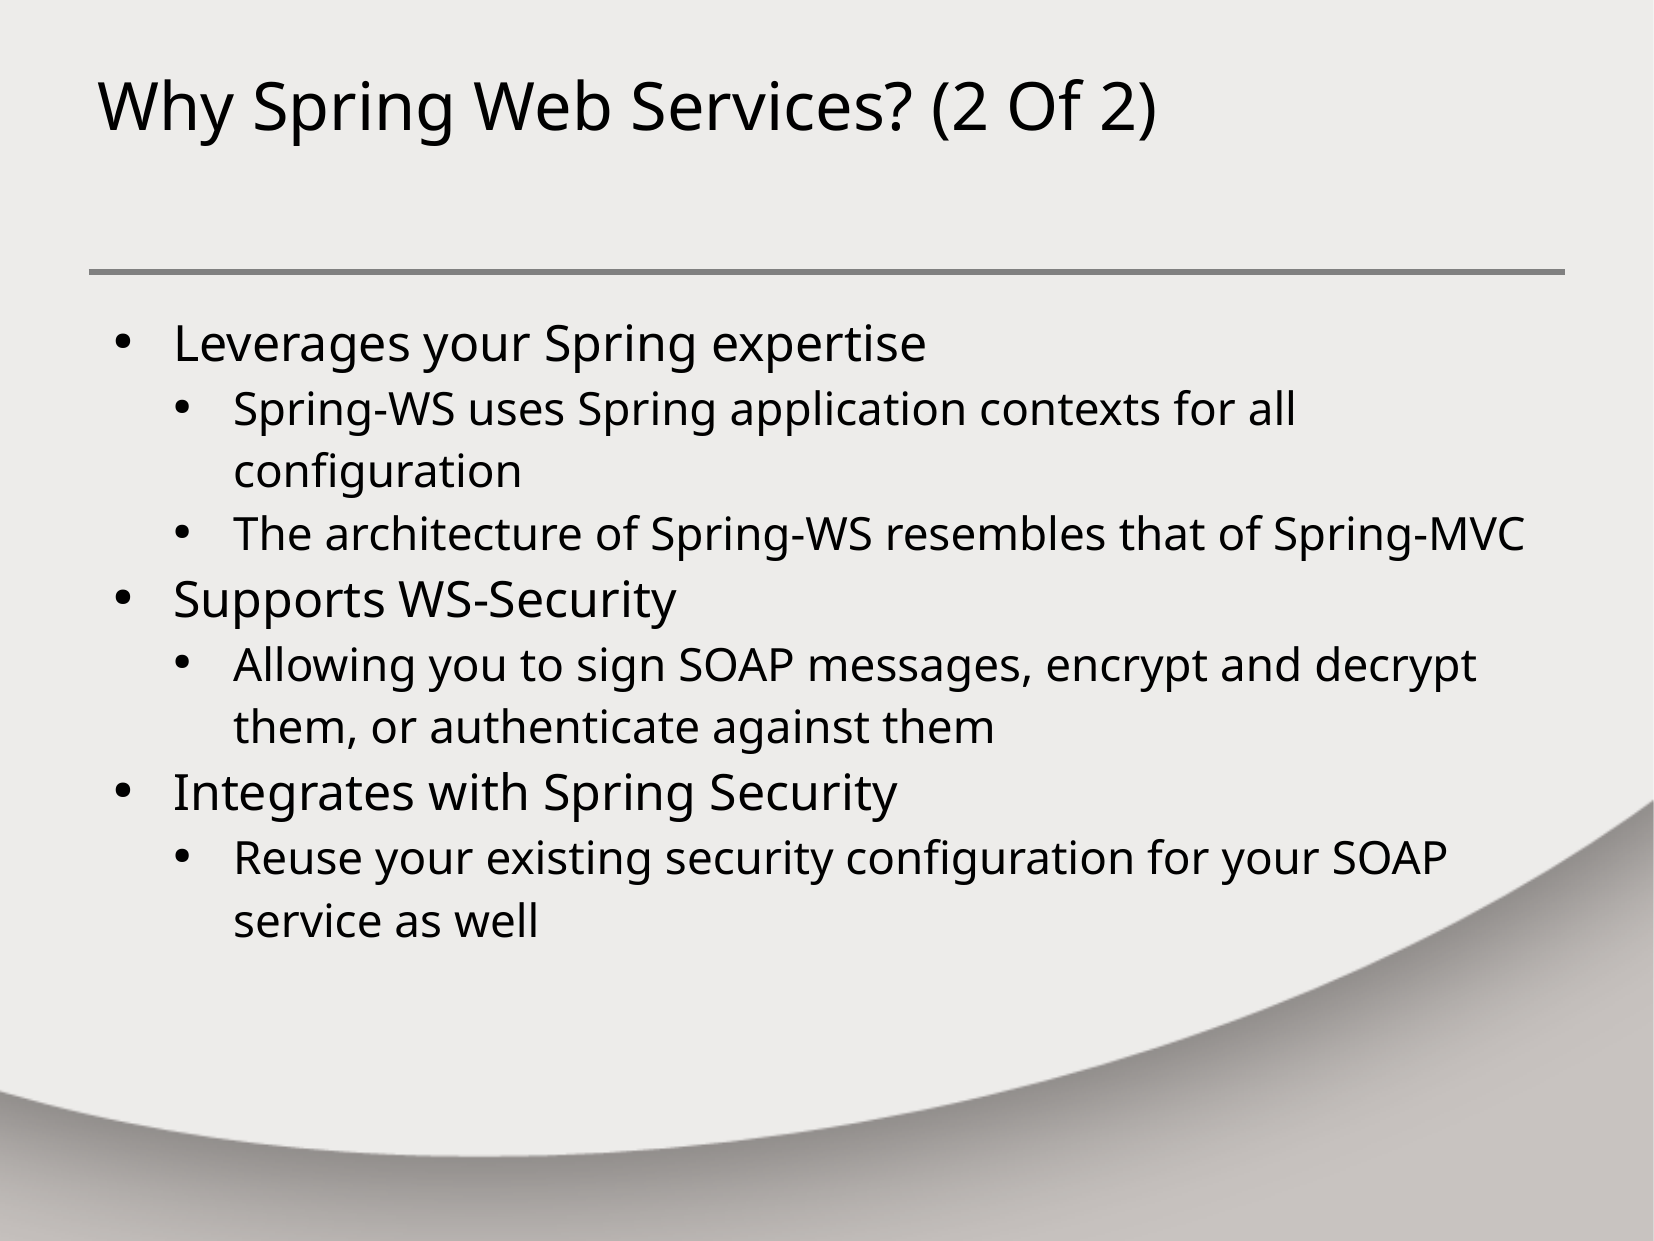

# Why Spring Web Services? (2 Of 2)
Leverages your Spring expertise
Spring-WS uses Spring application contexts for all configuration
The architecture of Spring-WS resembles that of Spring-MVC
Supports WS-Security
Allowing you to sign SOAP messages, encrypt and decrypt them, or authenticate against them
Integrates with Spring Security
Reuse your existing security configuration for your SOAP service as well